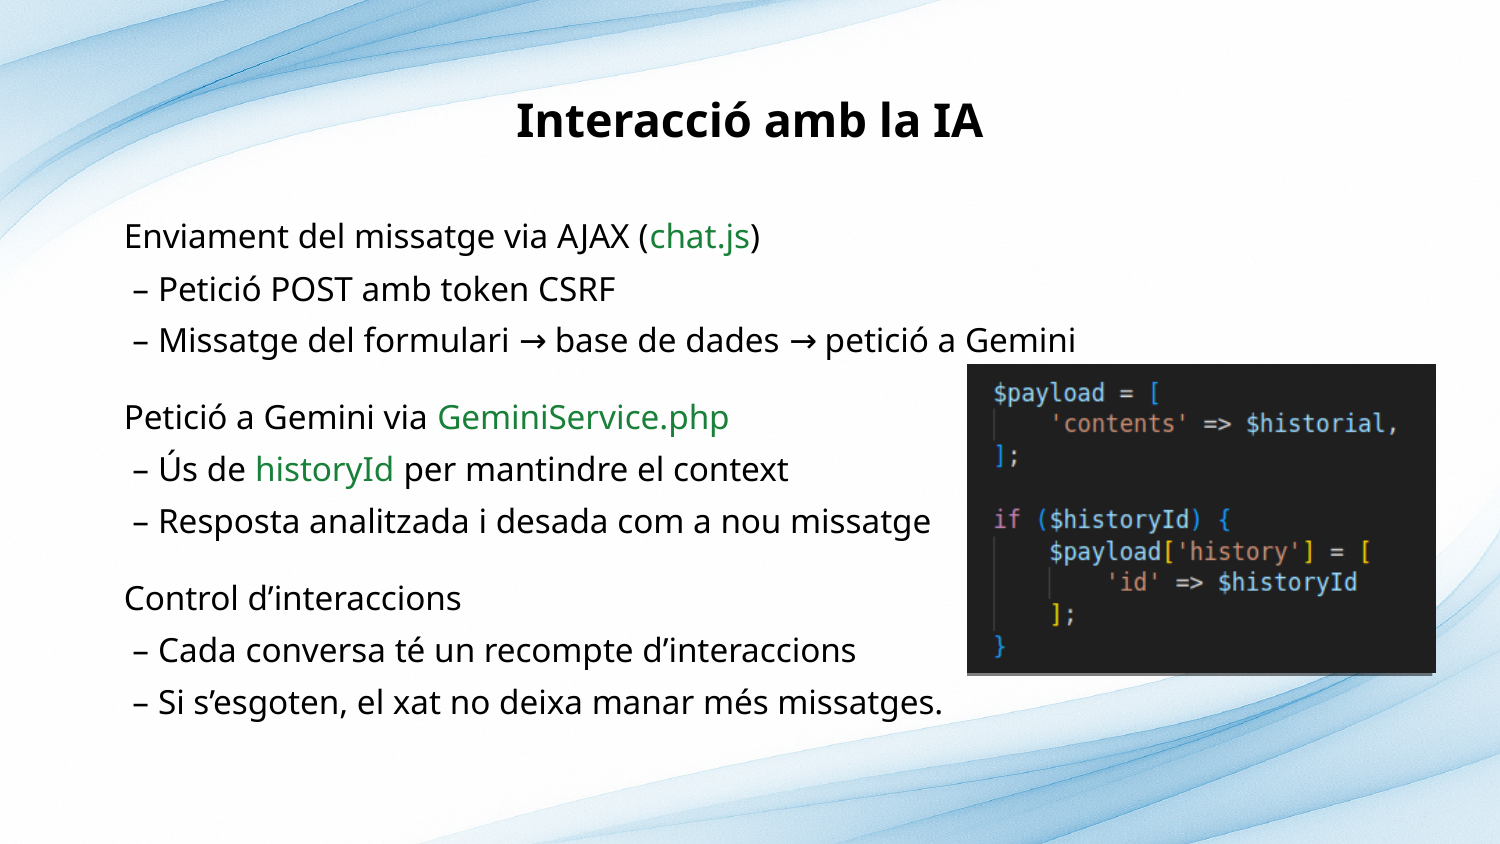

# Interacció amb la IA
Enviament del missatge via AJAX (chat.js)
 – Petició POST amb token CSRF
 – Missatge del formulari → base de dades → petició a Gemini
Petició a Gemini via GeminiService.php
 – Ús de historyId per mantindre el context
 – Resposta analitzada i desada com a nou missatge
Control d’interaccions
 – Cada conversa té un recompte d’interaccions
 – Si s’esgoten, el xat no deixa manar més missatges.